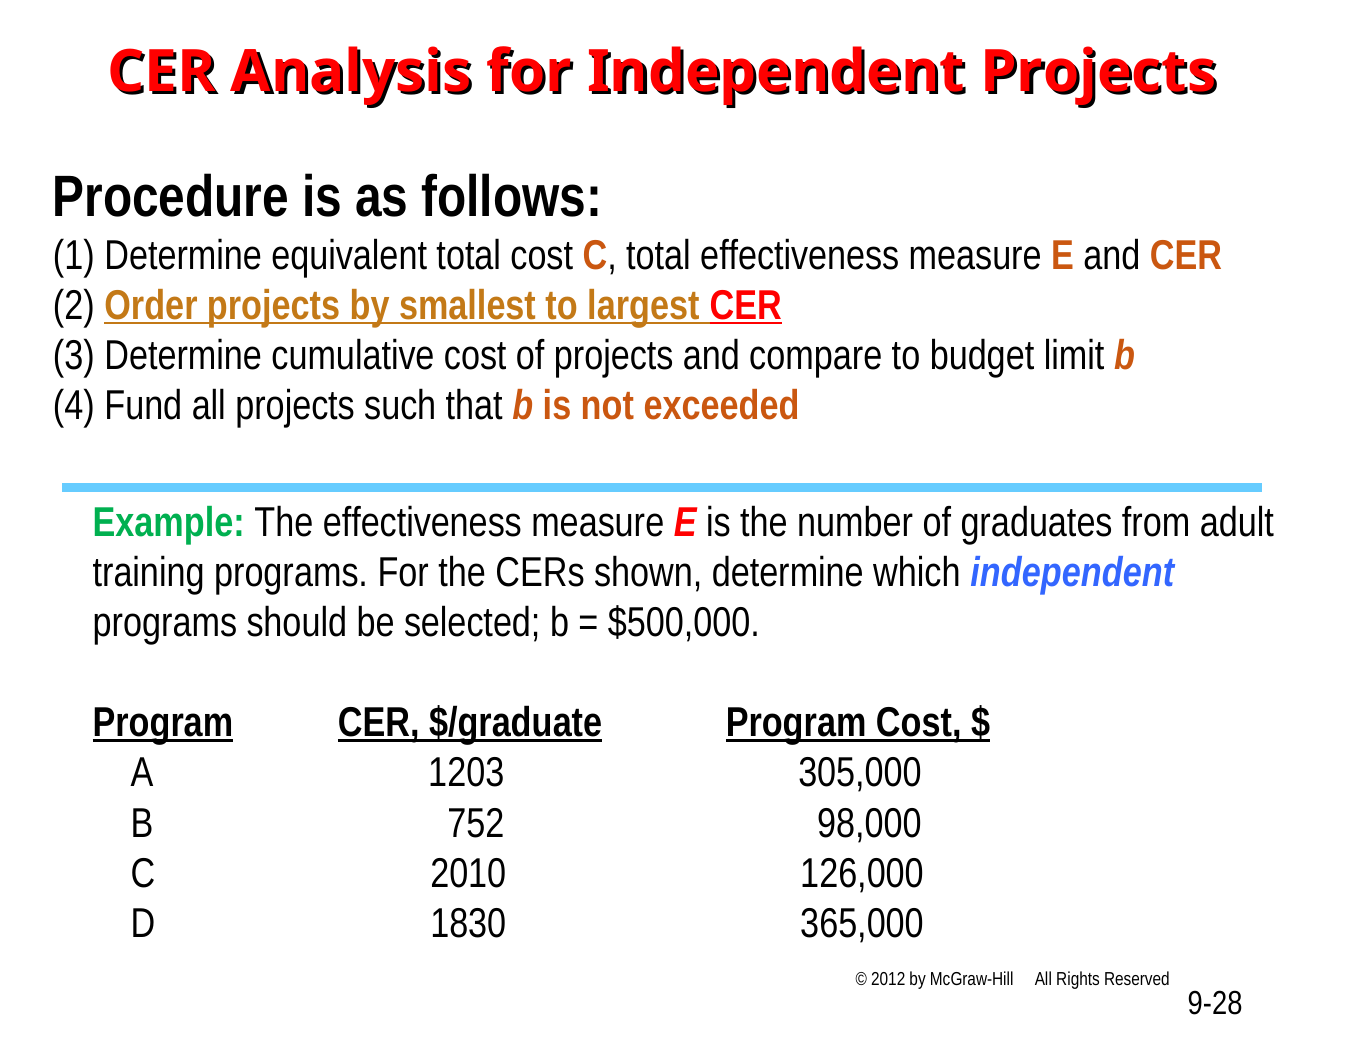

CER Analysis for Independent Projects
Procedure is as follows:
(1) Determine equivalent total cost C, total effectiveness measure E and CER
(2) Order projects by smallest to largest CER
(3) Determine cumulative cost of projects and compare to budget limit b
(4) Fund all projects such that b is not exceeded
Example: The effectiveness measure E is the number of graduates from adult training programs. For the CERs shown, determine which independent
programs should be selected; b = $500,000.
Program CER, $/graduate Program Cost, $
 A 1203 305,000
 B 752 98,000
 C 2010 126,000
 D 1830 365,000
© 2012 by McGraw-Hill All Rights Reserved